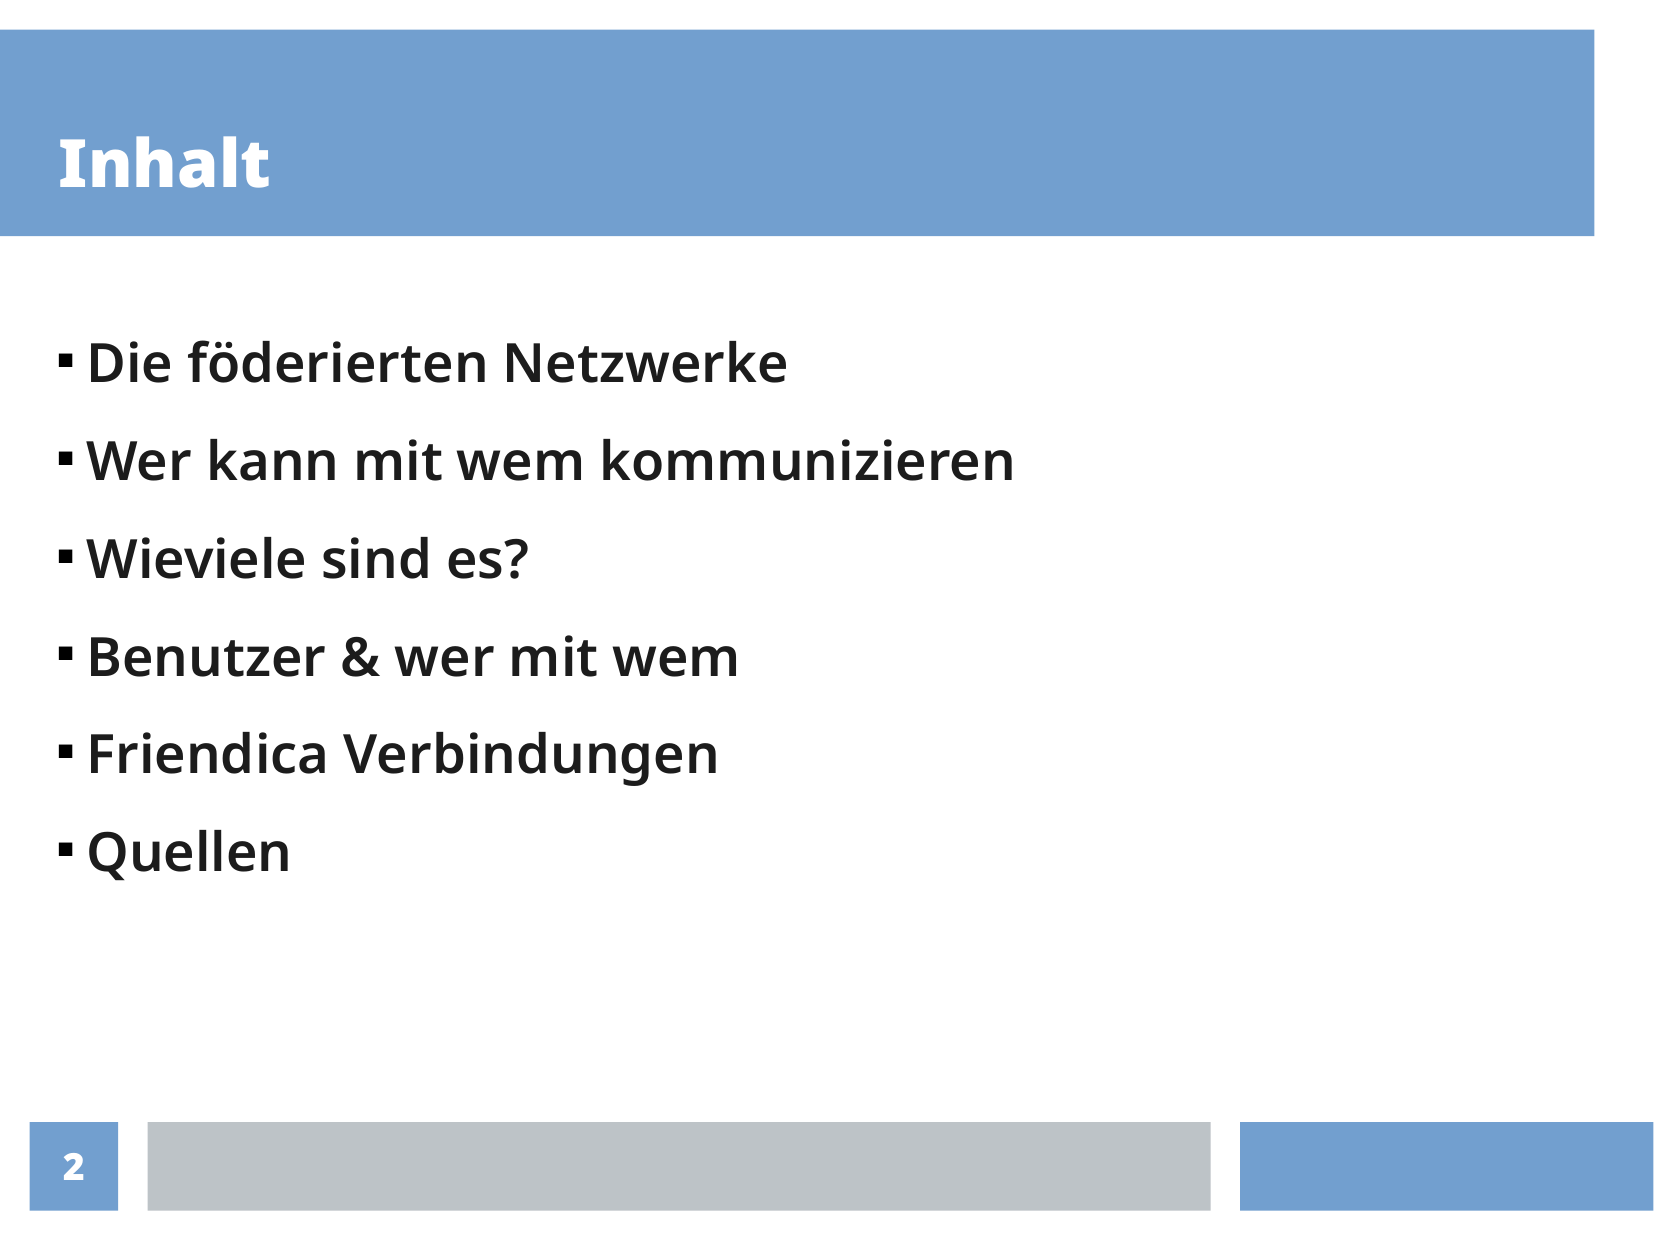

# Inhalt
 Die föderierten Netzwerke
 Wer kann mit wem kommunizieren
 Wieviele sind es?
 Benutzer & wer mit wem
 Friendica Verbindungen
 Quellen
2